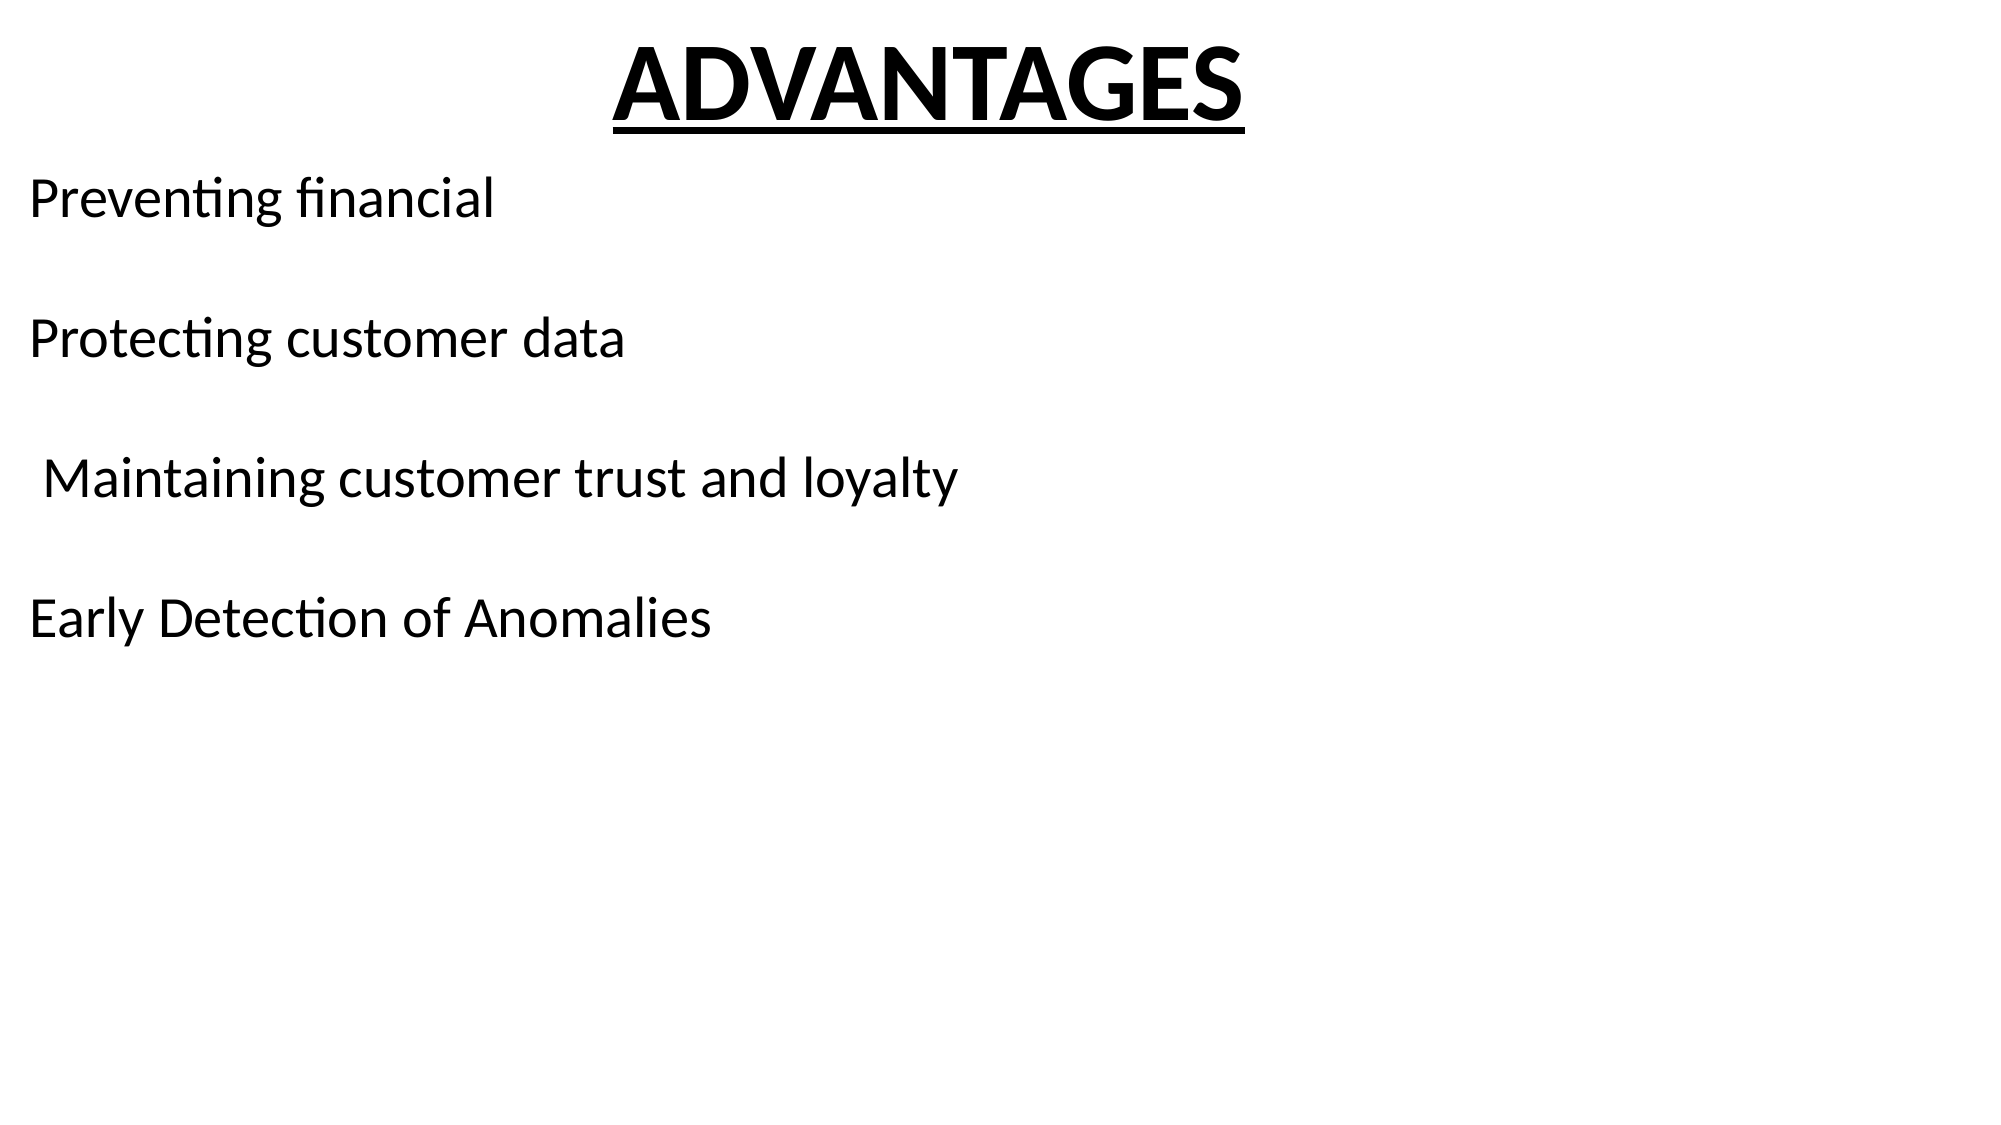

ADVANTAGES
Preventing financial
Protecting customer data
 Maintaining customer trust and loyalty
Early Detection of Anomalies